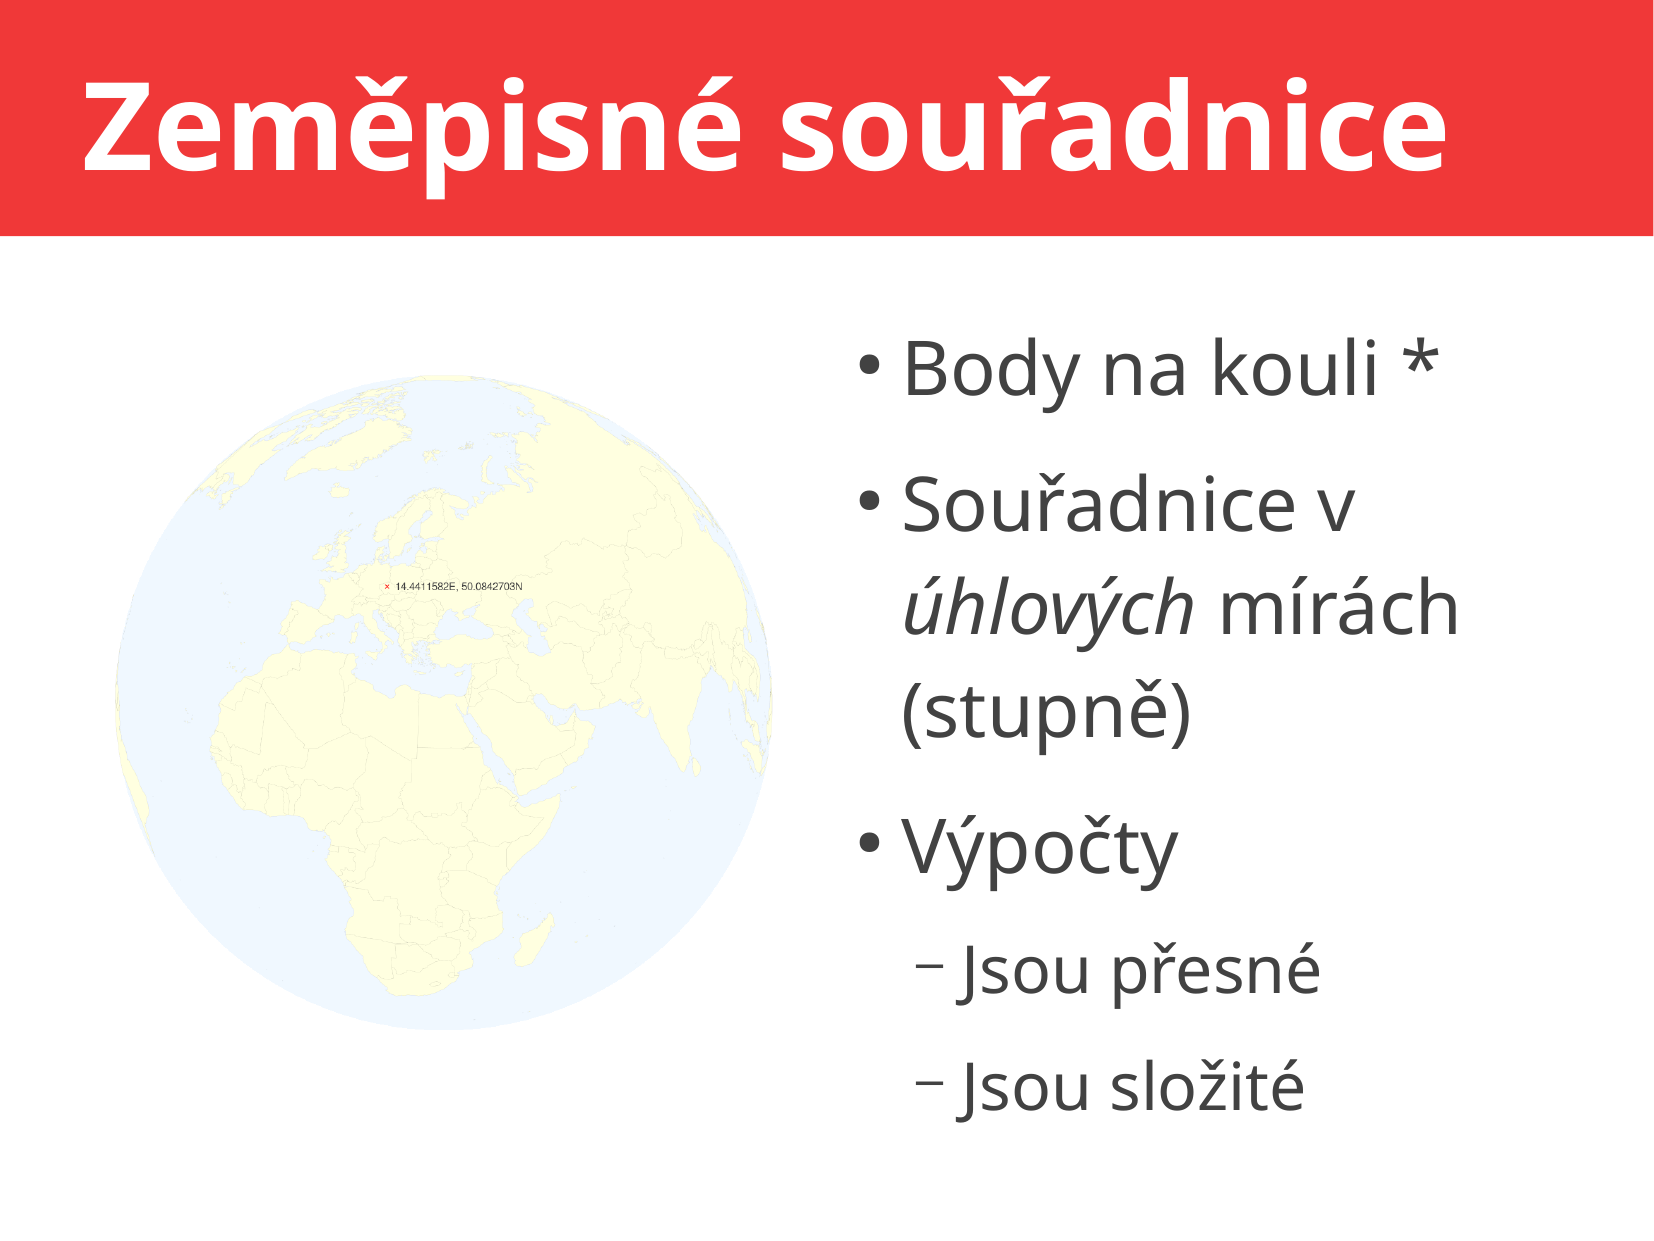

# Zeměpisné souřadnice
Body na kouli *
Souřadnice v úhlových mírách (stupně)
Výpočty
Jsou přesné
Jsou složité